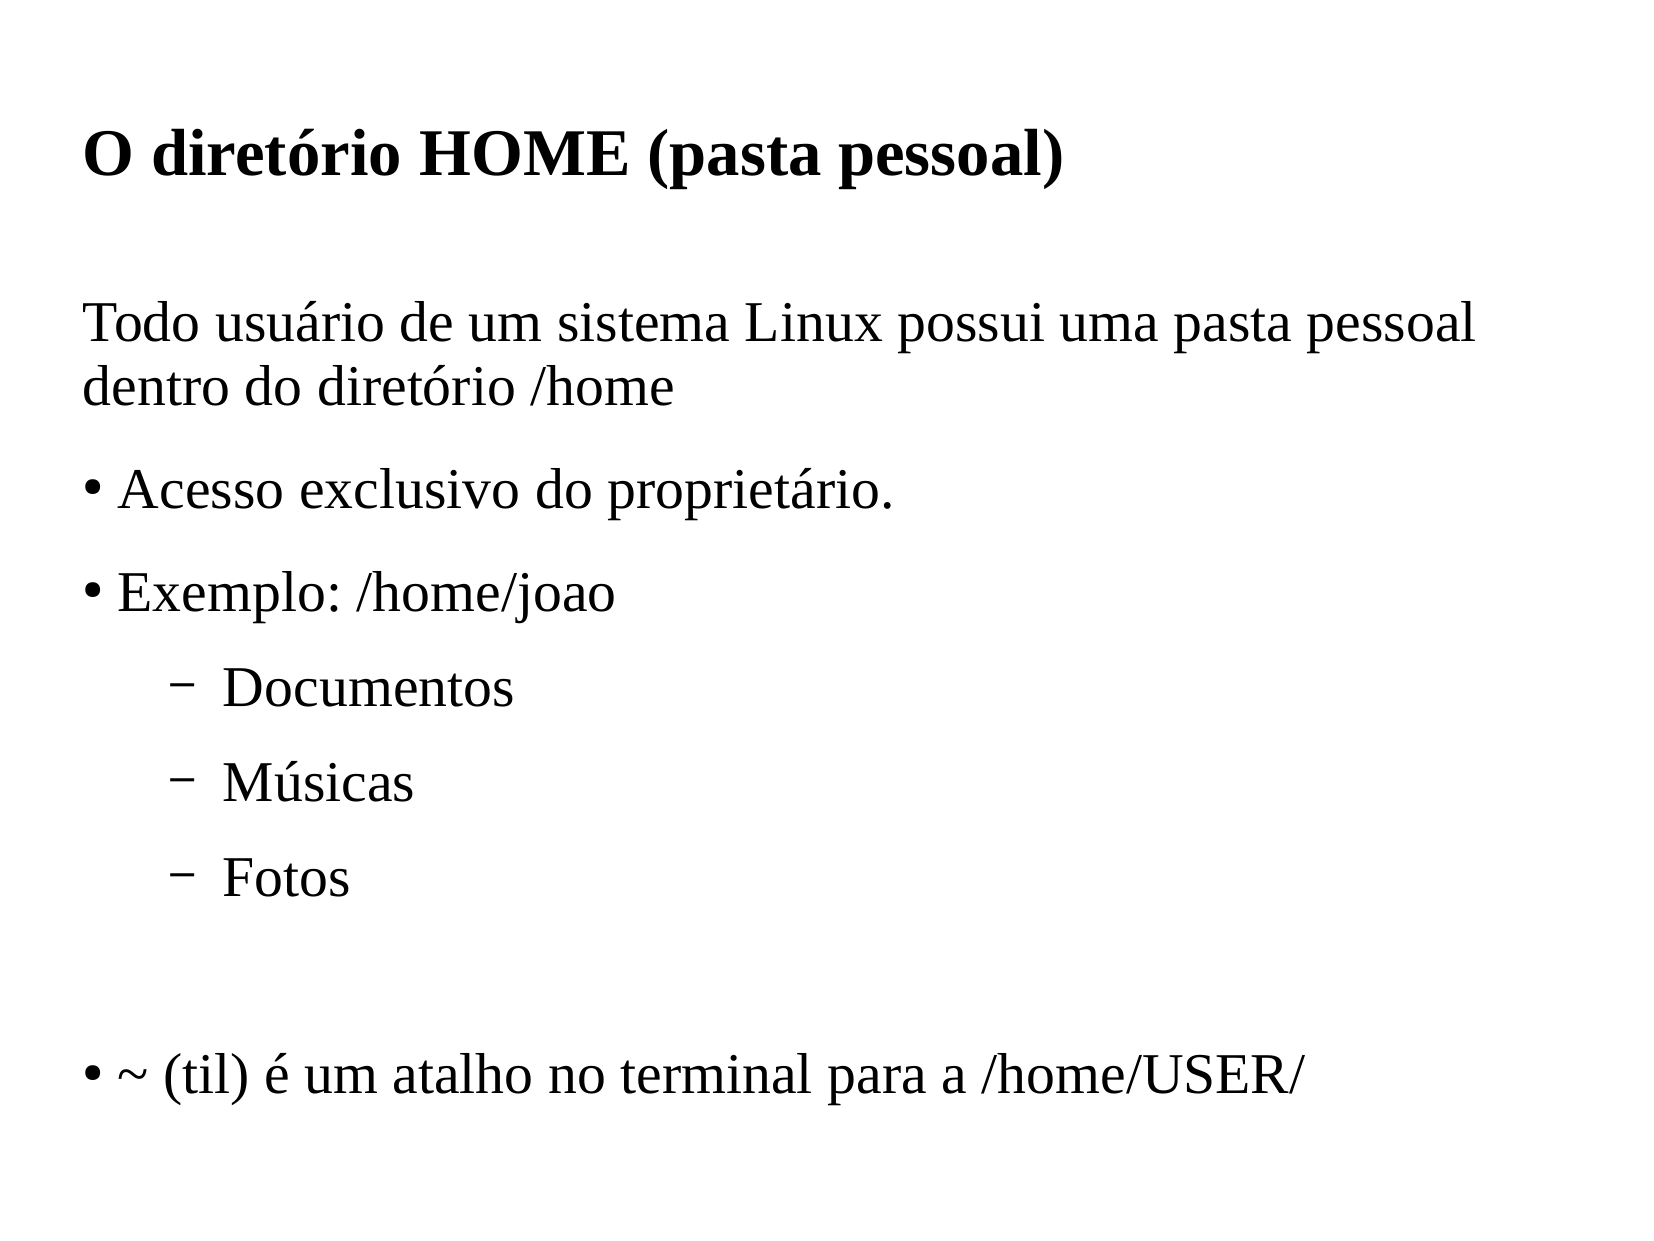

# O diretório HOME (pasta pessoal)
Todo usuário de um sistema Linux possui uma pasta pessoal dentro do diretório /home
Acesso exclusivo do proprietário.
Exemplo: /home/joao
Documentos
Músicas
Fotos
~ (til) é um atalho no terminal para a /home/USER/